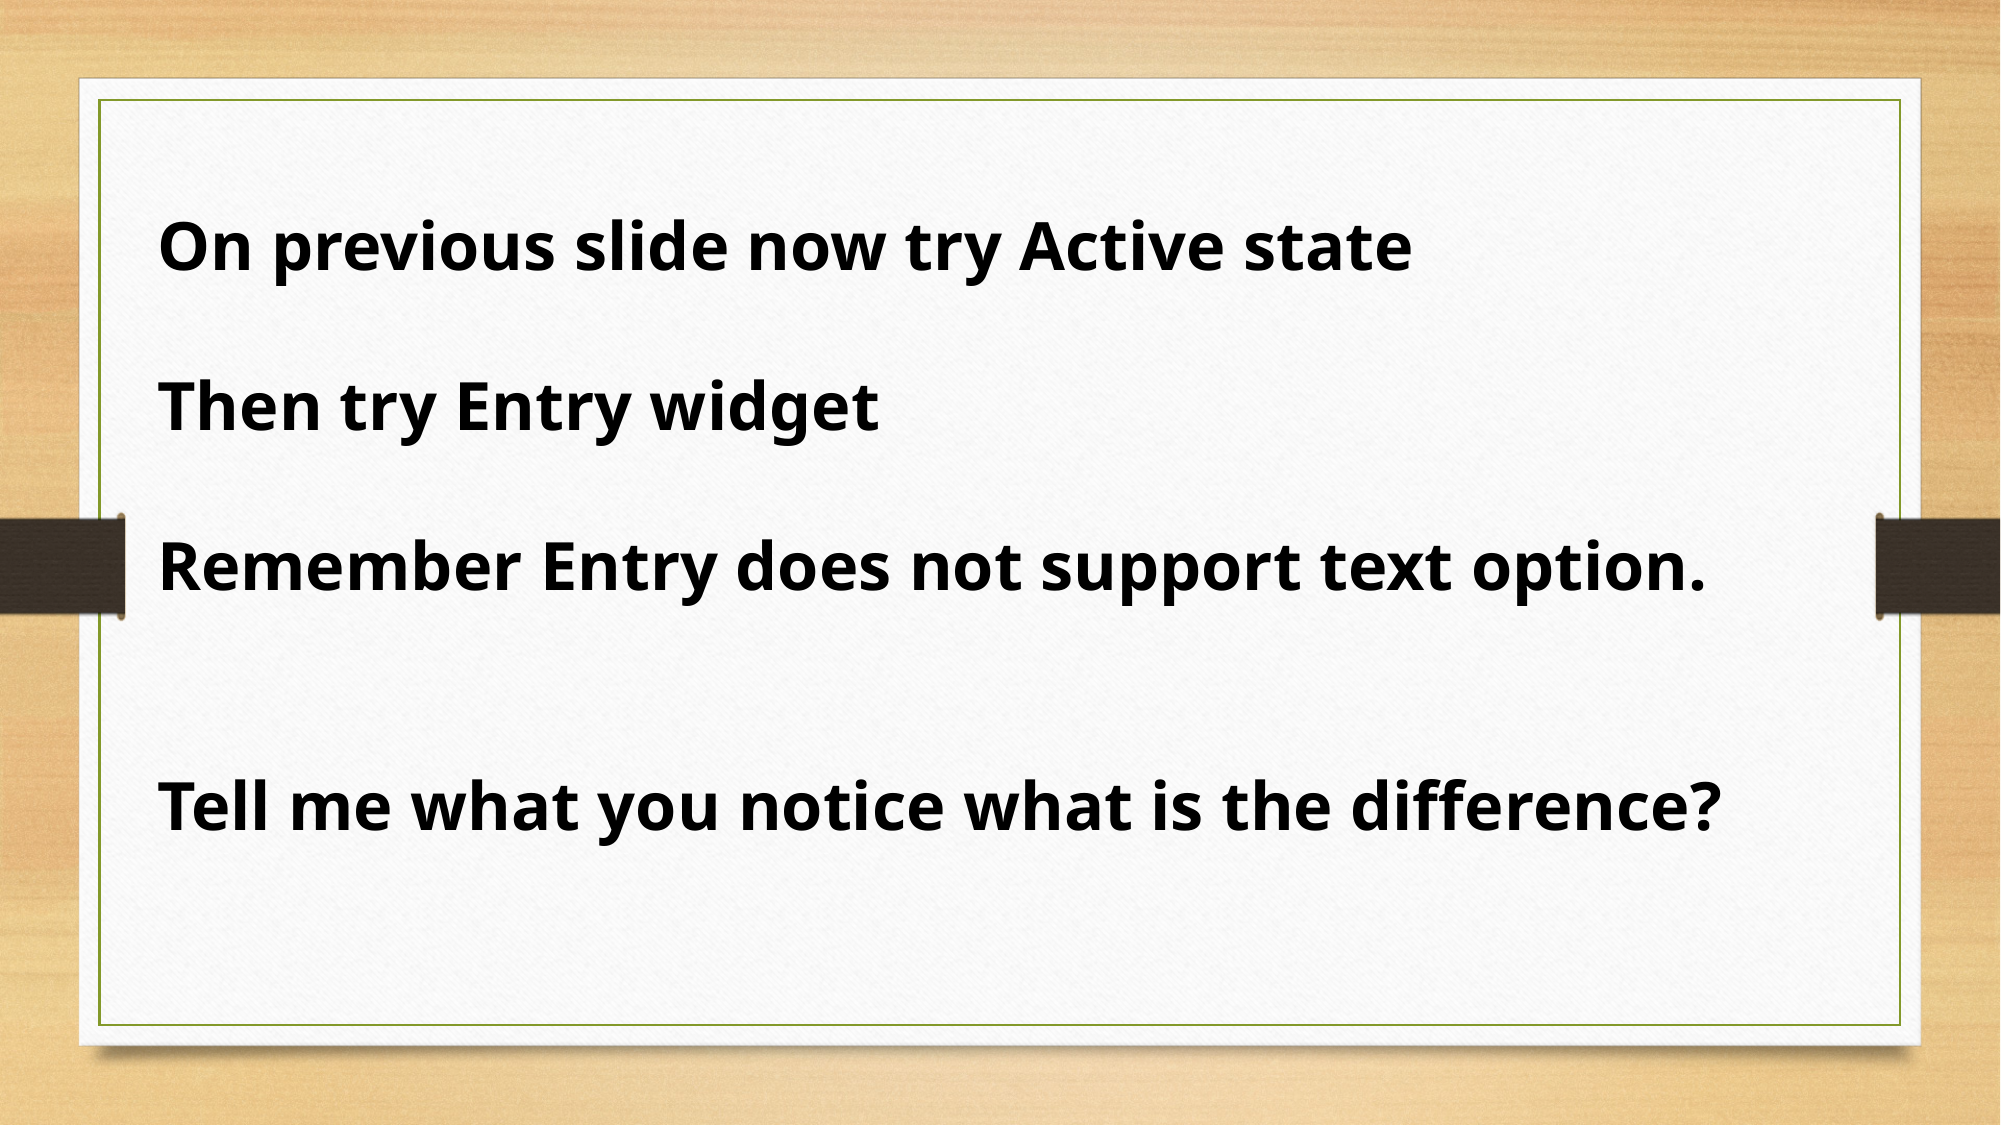

On previous slide now try Active state
Then try Entry widget
Remember Entry does not support text option.
Tell me what you notice what is the difference?